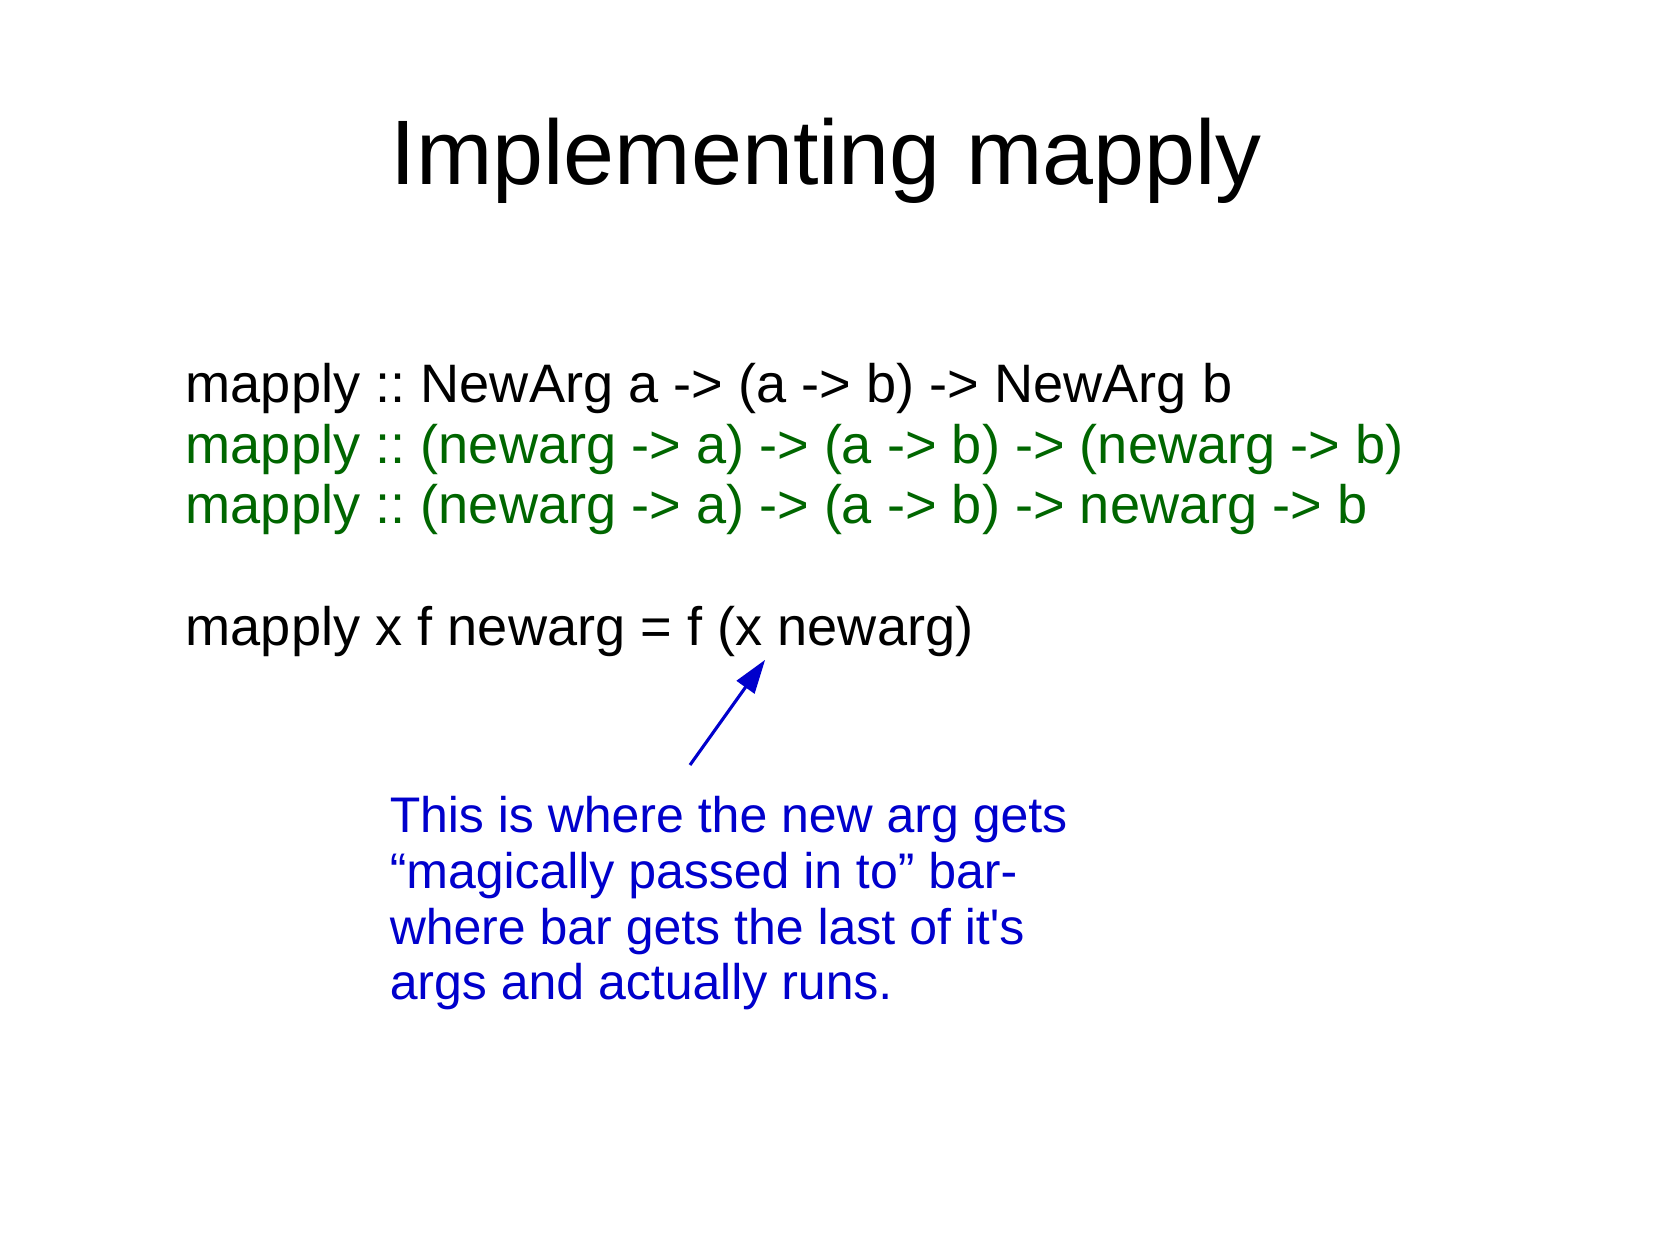

# Implementing mapply
mapply :: NewArg a -> (a -> b) -> NewArg b
mapply :: (newarg -> a) -> (a -> b) -> (newarg -> b)
mapply :: (newarg -> a) -> (a -> b) -> newarg -> b
mapply x f newarg = f (x newarg)
This is where the new arg gets
“magically passed in to” bar-
where bar gets the last of it's
args and actually runs.